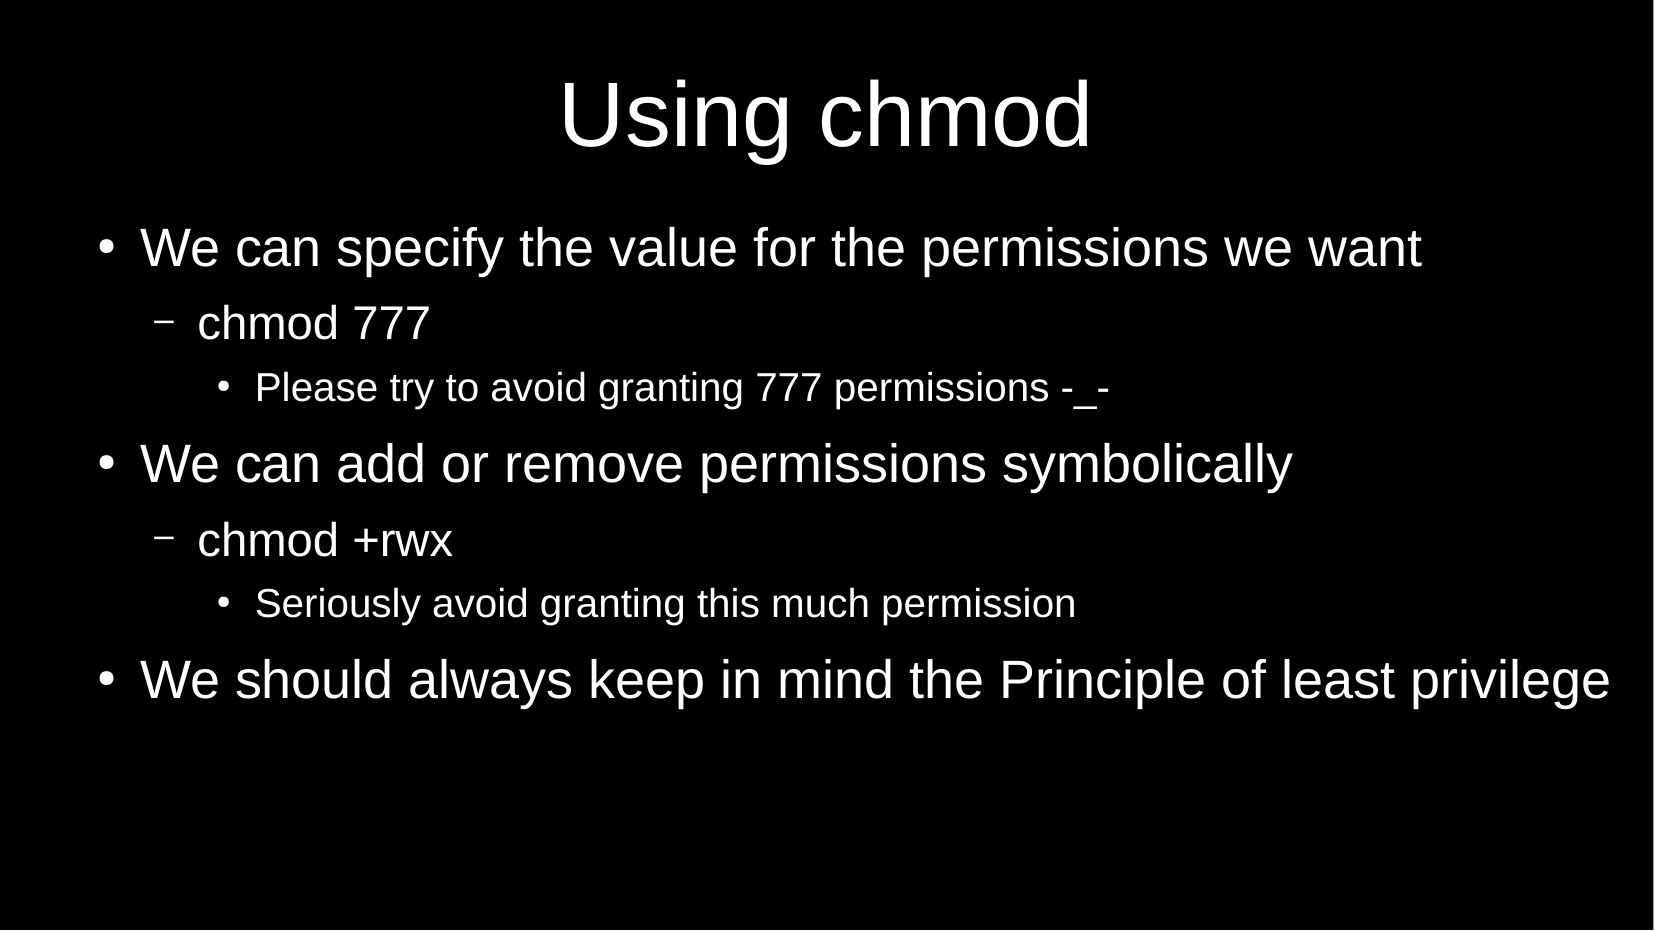

# Using chmod
We can specify the value for the permissions we want
chmod 777
Please try to avoid granting 777 permissions -_-
We can add or remove permissions symbolically
chmod +rwx
Seriously avoid granting this much permission
We should always keep in mind the Principle of least privilege